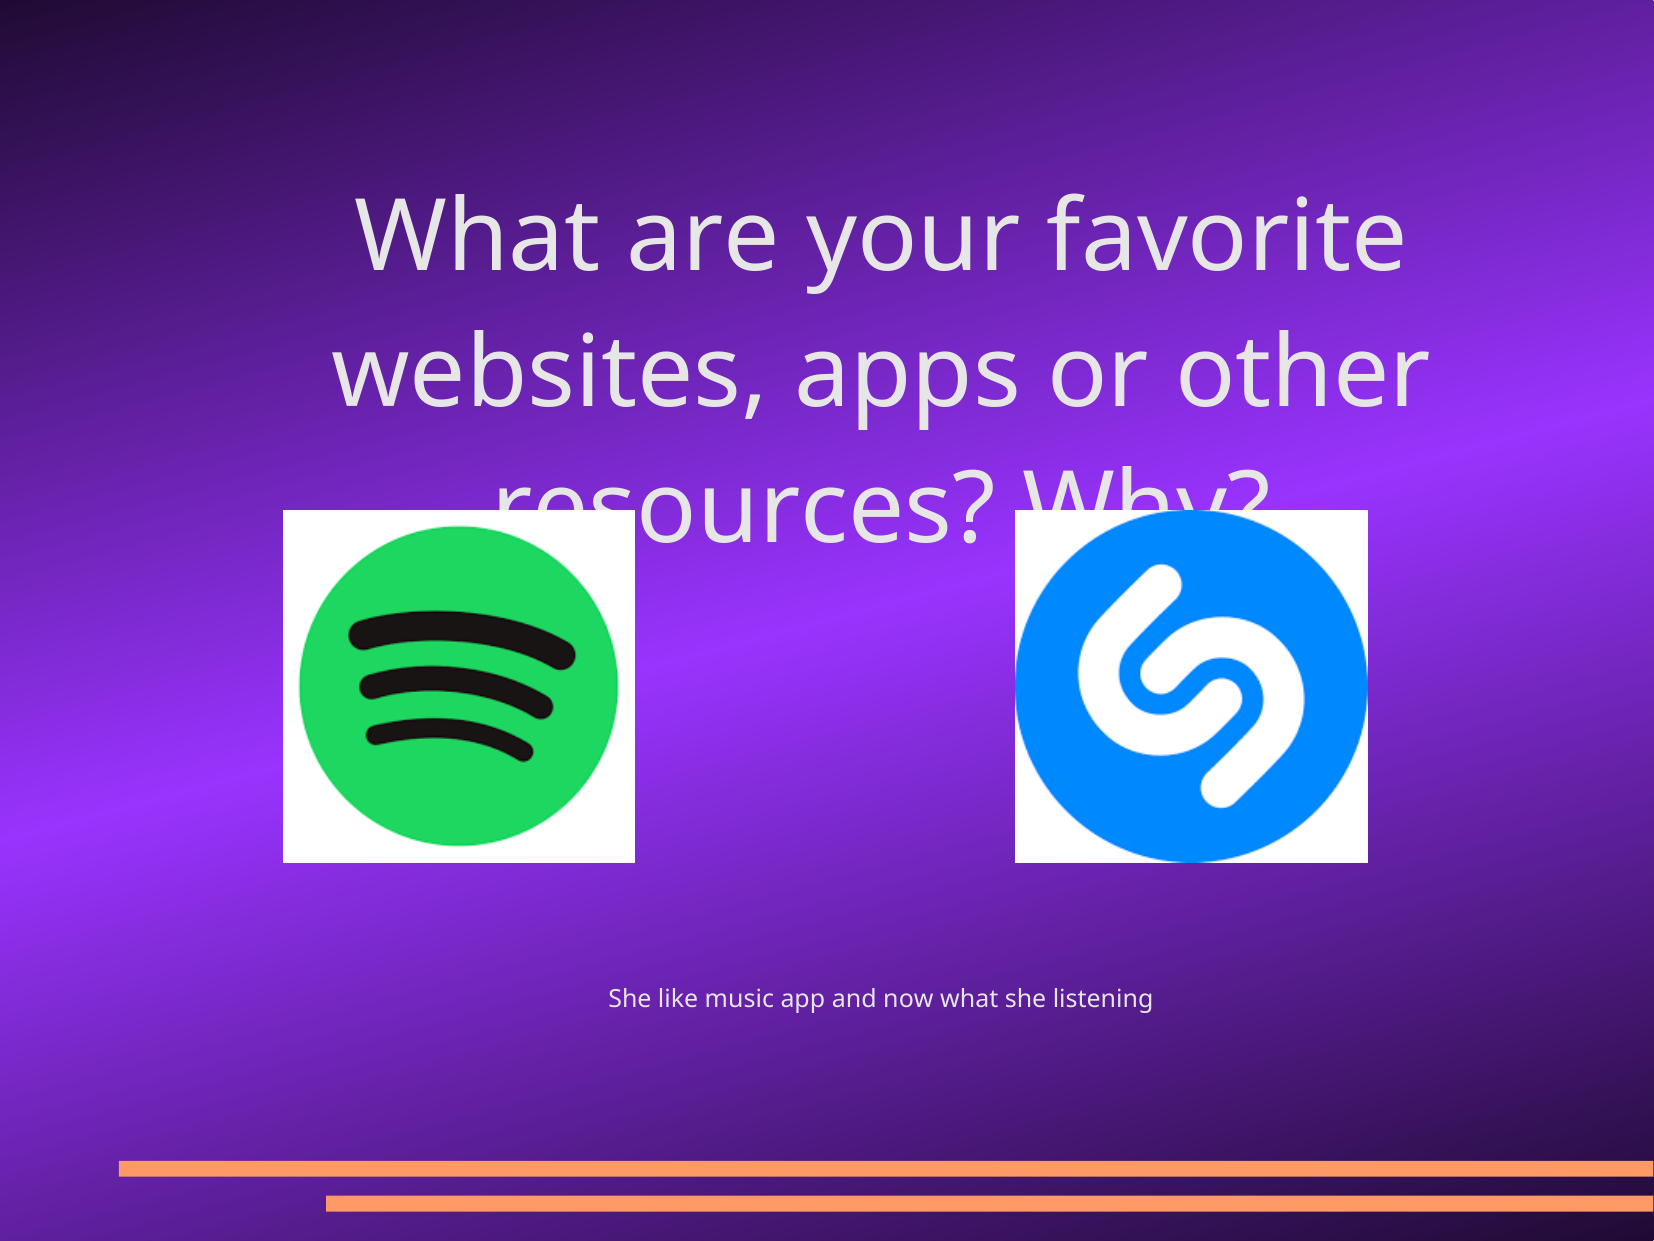

# What are your favorite websites, apps or other resources? Why?
She like music app and now what she listening